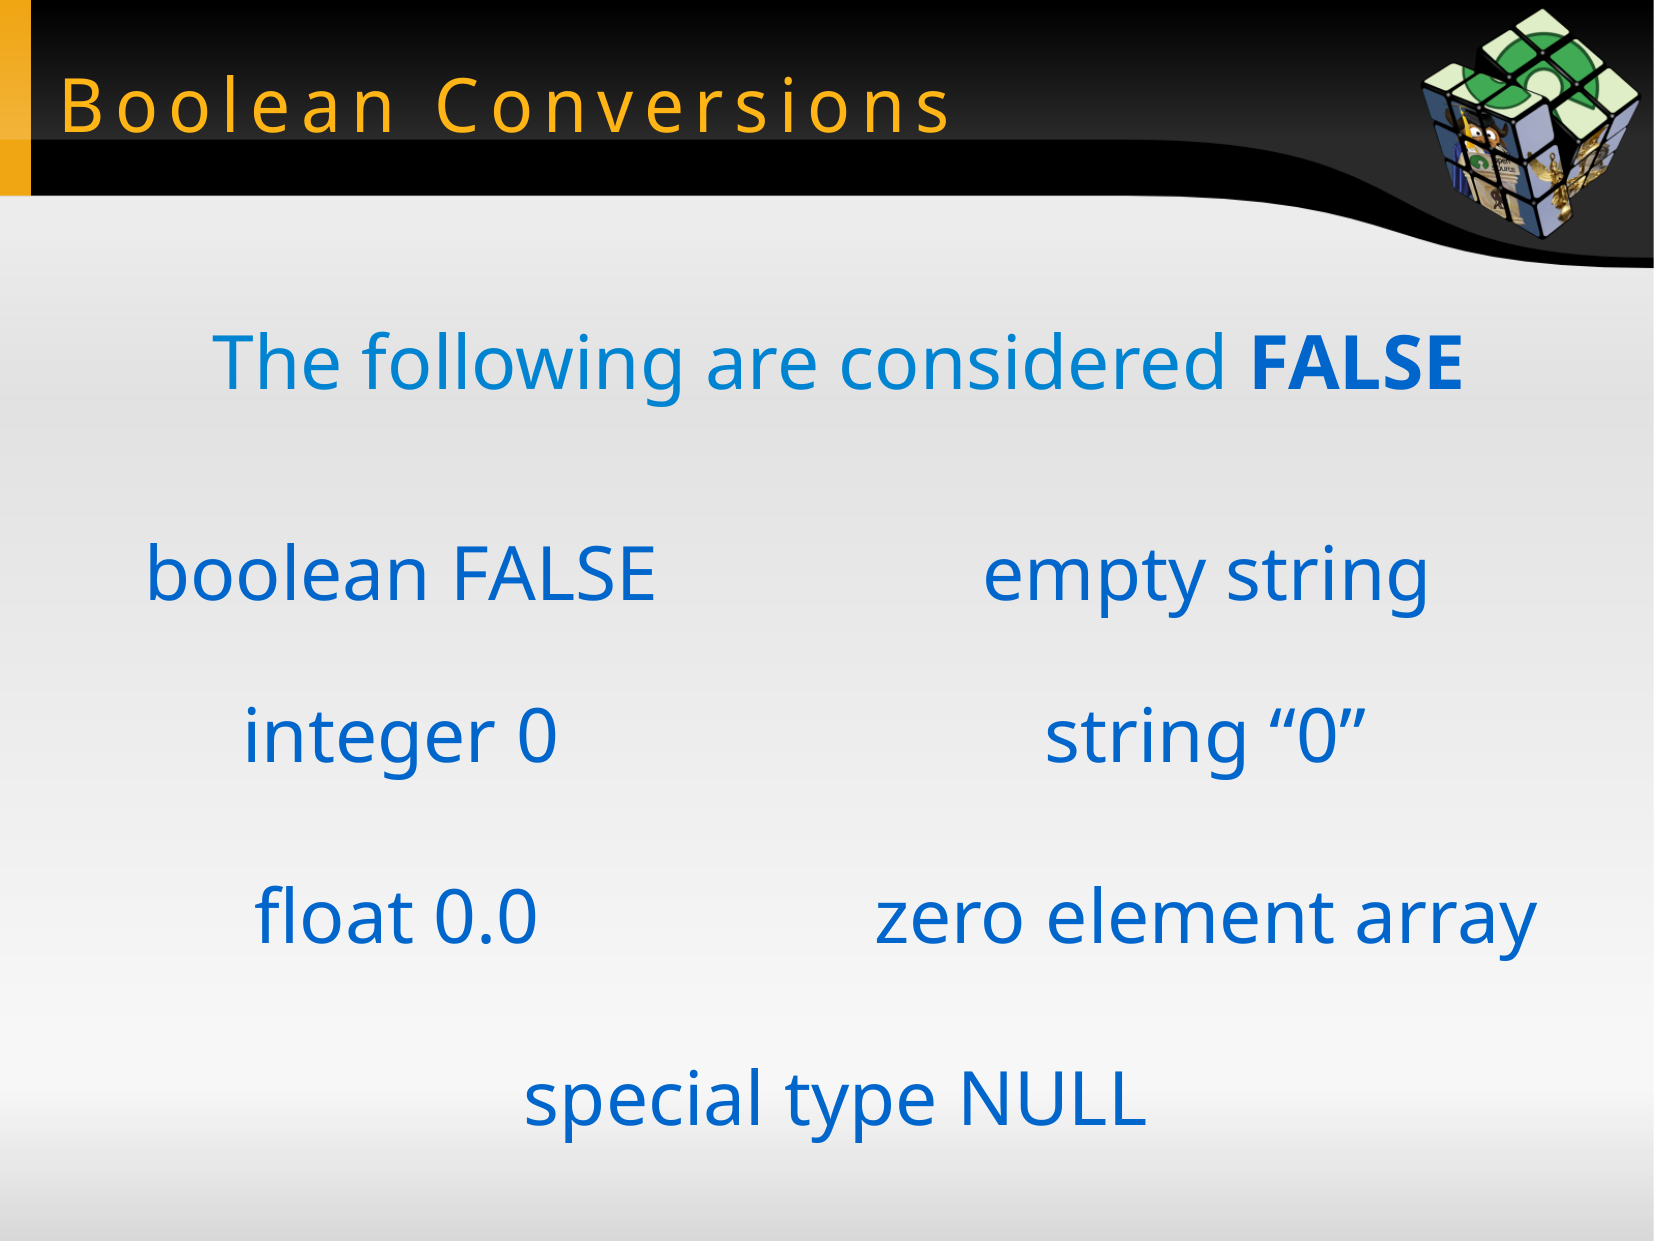

# Boolean Conversions
The following are considered FALSE
boolean FALSE
empty string
integer 0
string “0”
float 0.0
zero element array
special type NULL